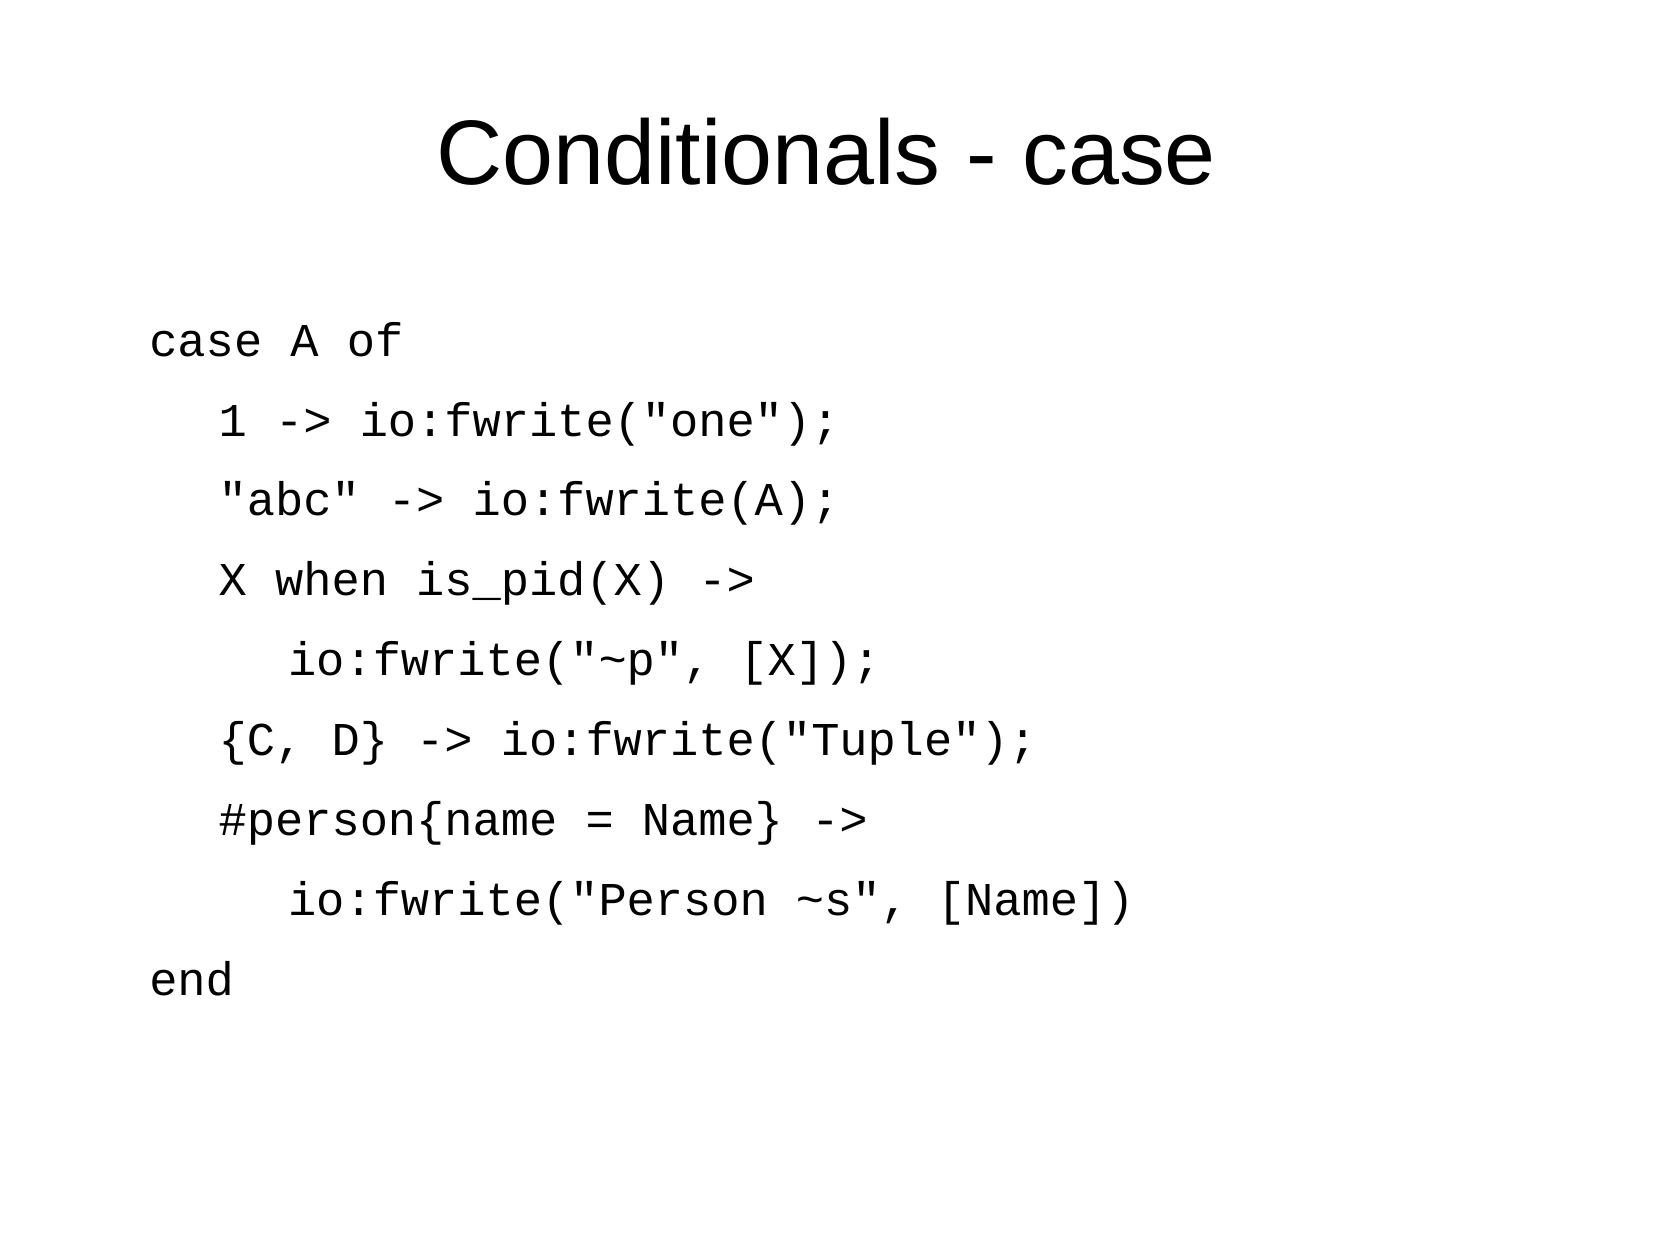

# Conditionals - case
case A of
	1 -> io:fwrite("one");
	"abc" -> io:fwrite(A);
	X when is_pid(X) ->
		io:fwrite("~p", [X]);
	{C, D} -> io:fwrite("Tuple");
	#person{name = Name} ->
		io:fwrite("Person ~s", [Name])
end